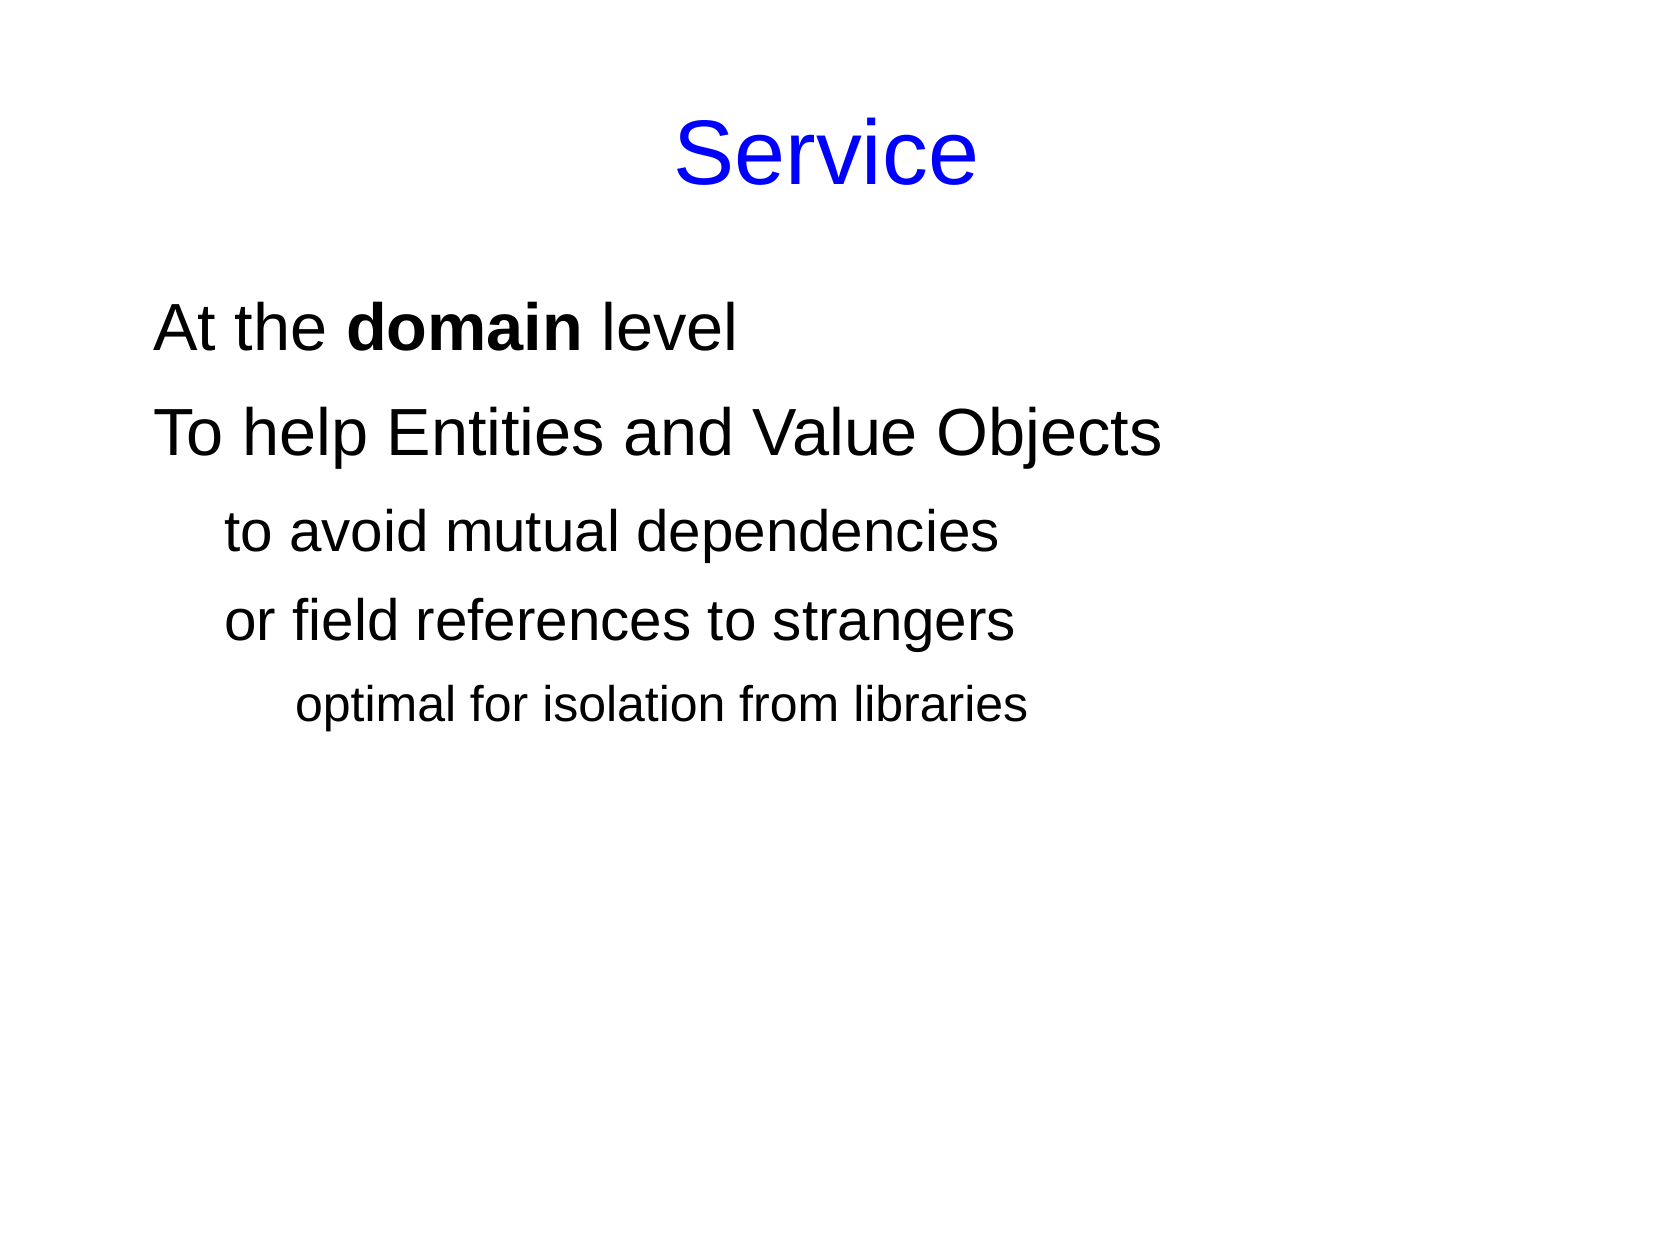

# Service
At the domain level
To help Entities and Value Objects
to avoid mutual dependencies
or field references to strangers
optimal for isolation from libraries